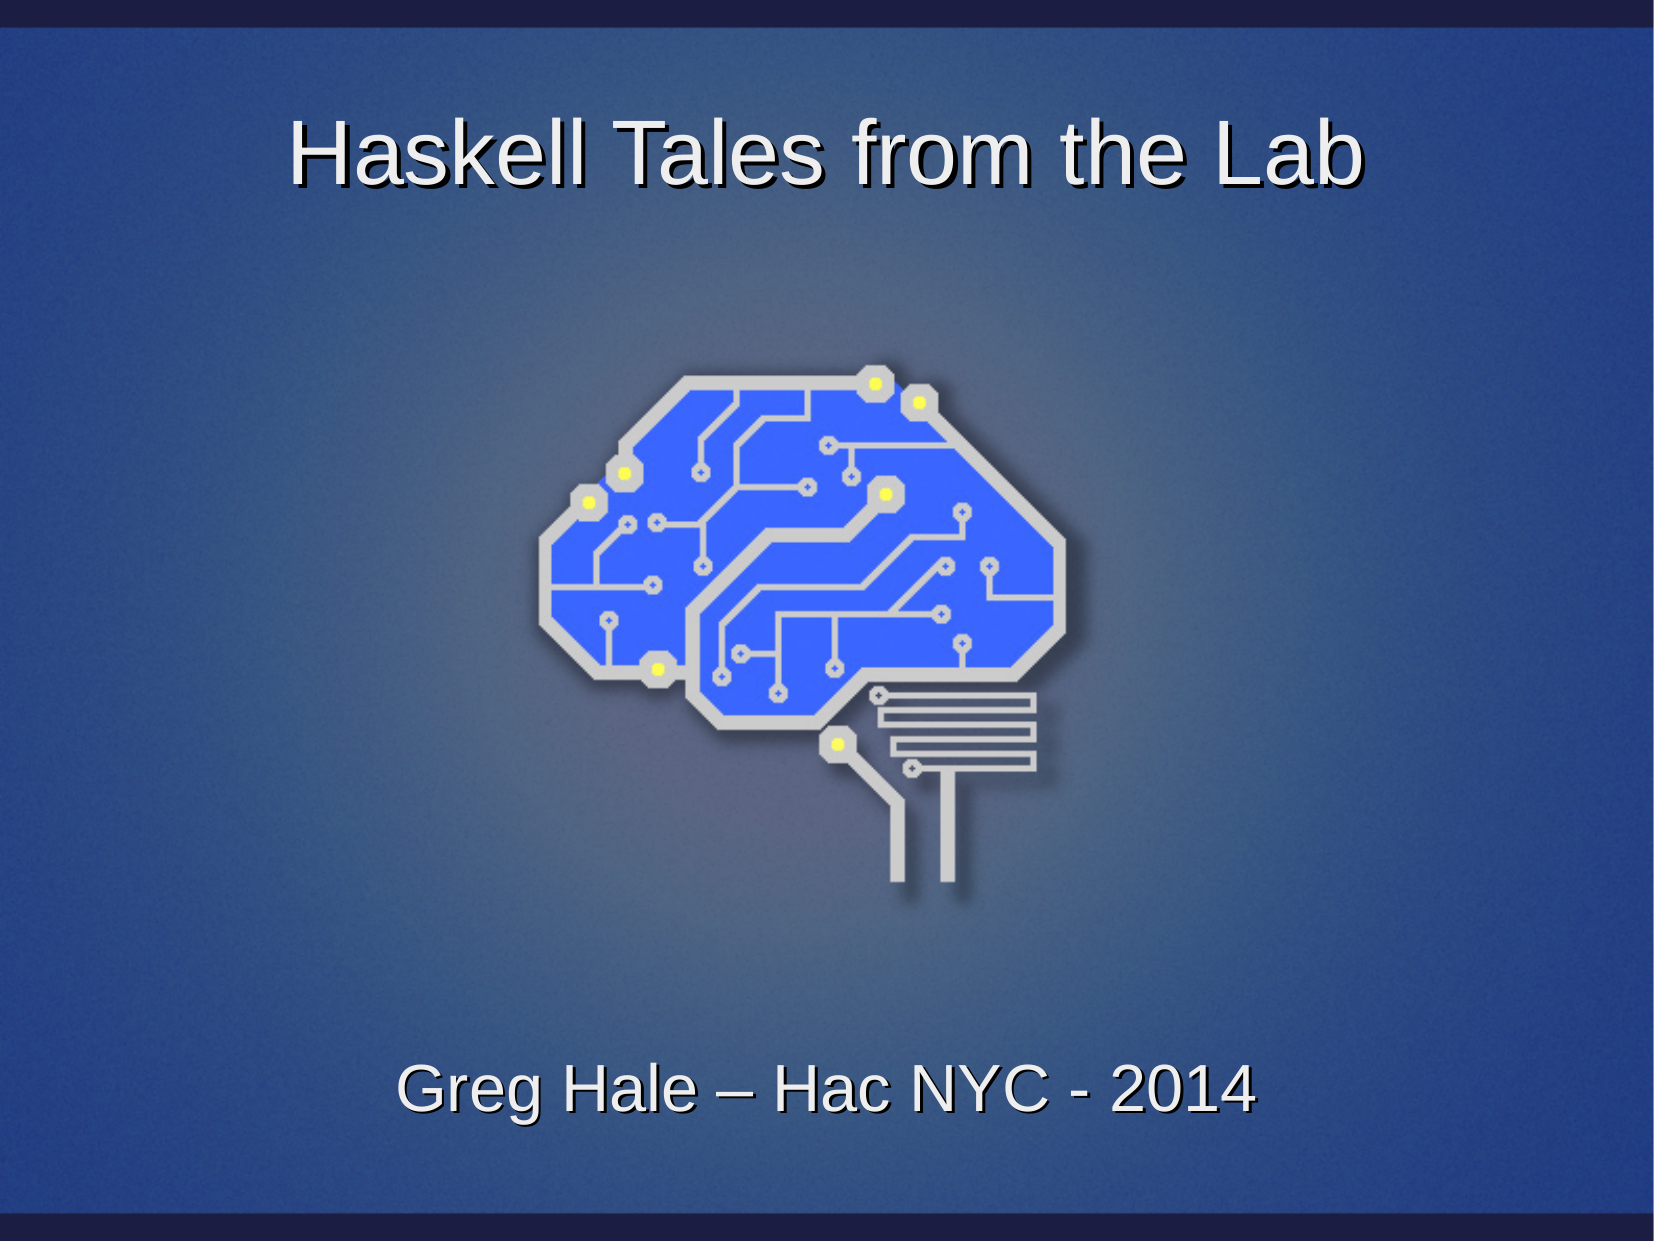

# Haskell Tales from the Lab
Greg Hale – Hac NYC - 2014